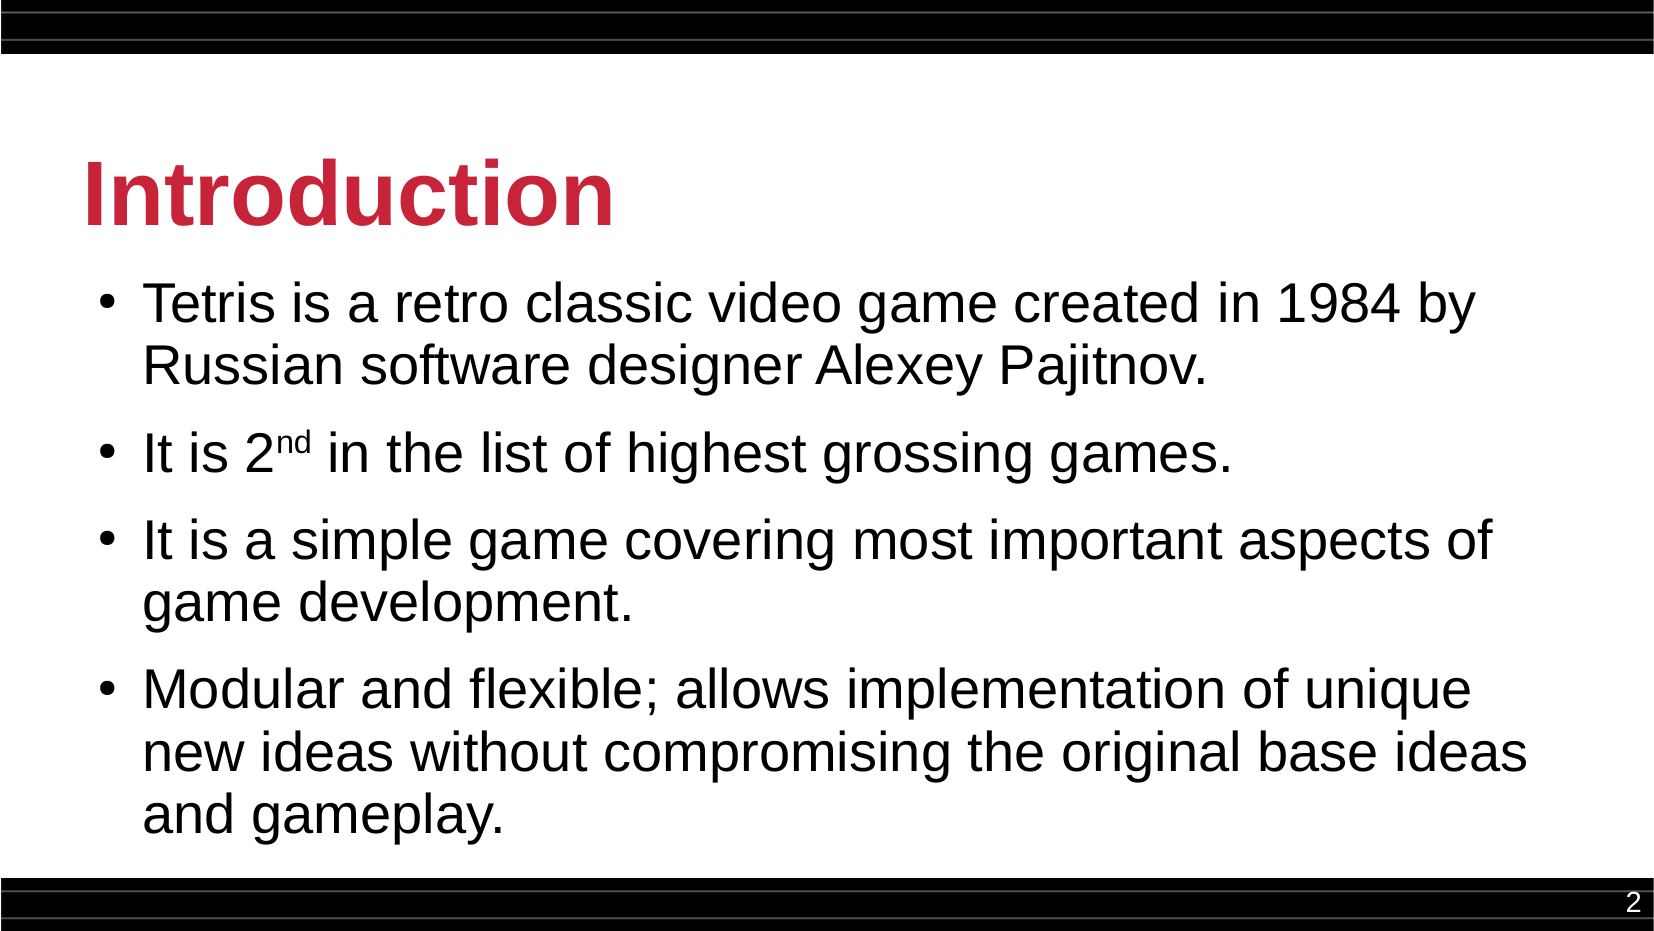

# Introduction
Tetris is a retro classic video game created in 1984 by Russian software designer Alexey Pajitnov.
It is 2nd in the list of highest grossing games.
It is a simple game covering most important aspects of game development.
Modular and flexible; allows implementation of unique new ideas without compromising the original base ideas and gameplay.